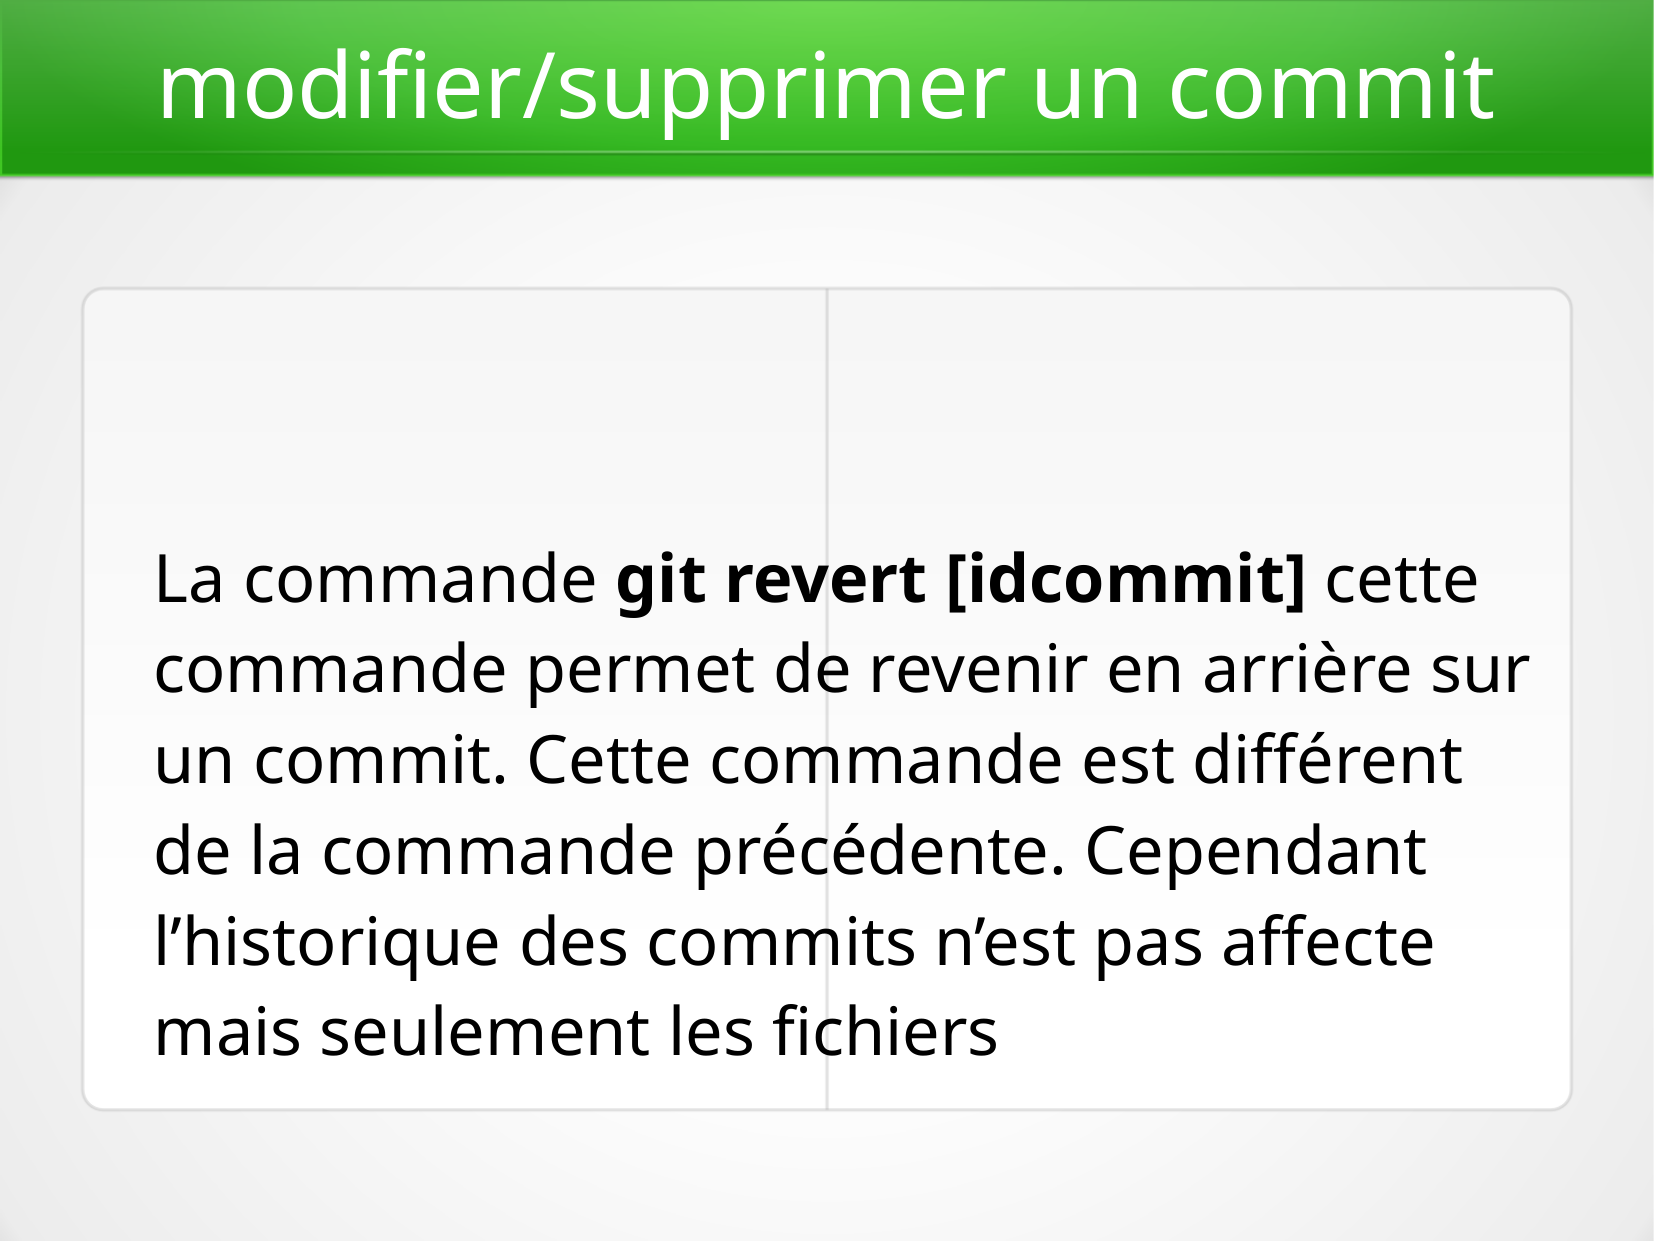

# modifier/supprimer un commit
La commande git revert [idcommit] cette commande permet de revenir en arrière sur un commit. Cette commande est différent de la commande précédente. Cependant l’historique des commits n’est pas affecte mais seulement les fichiers